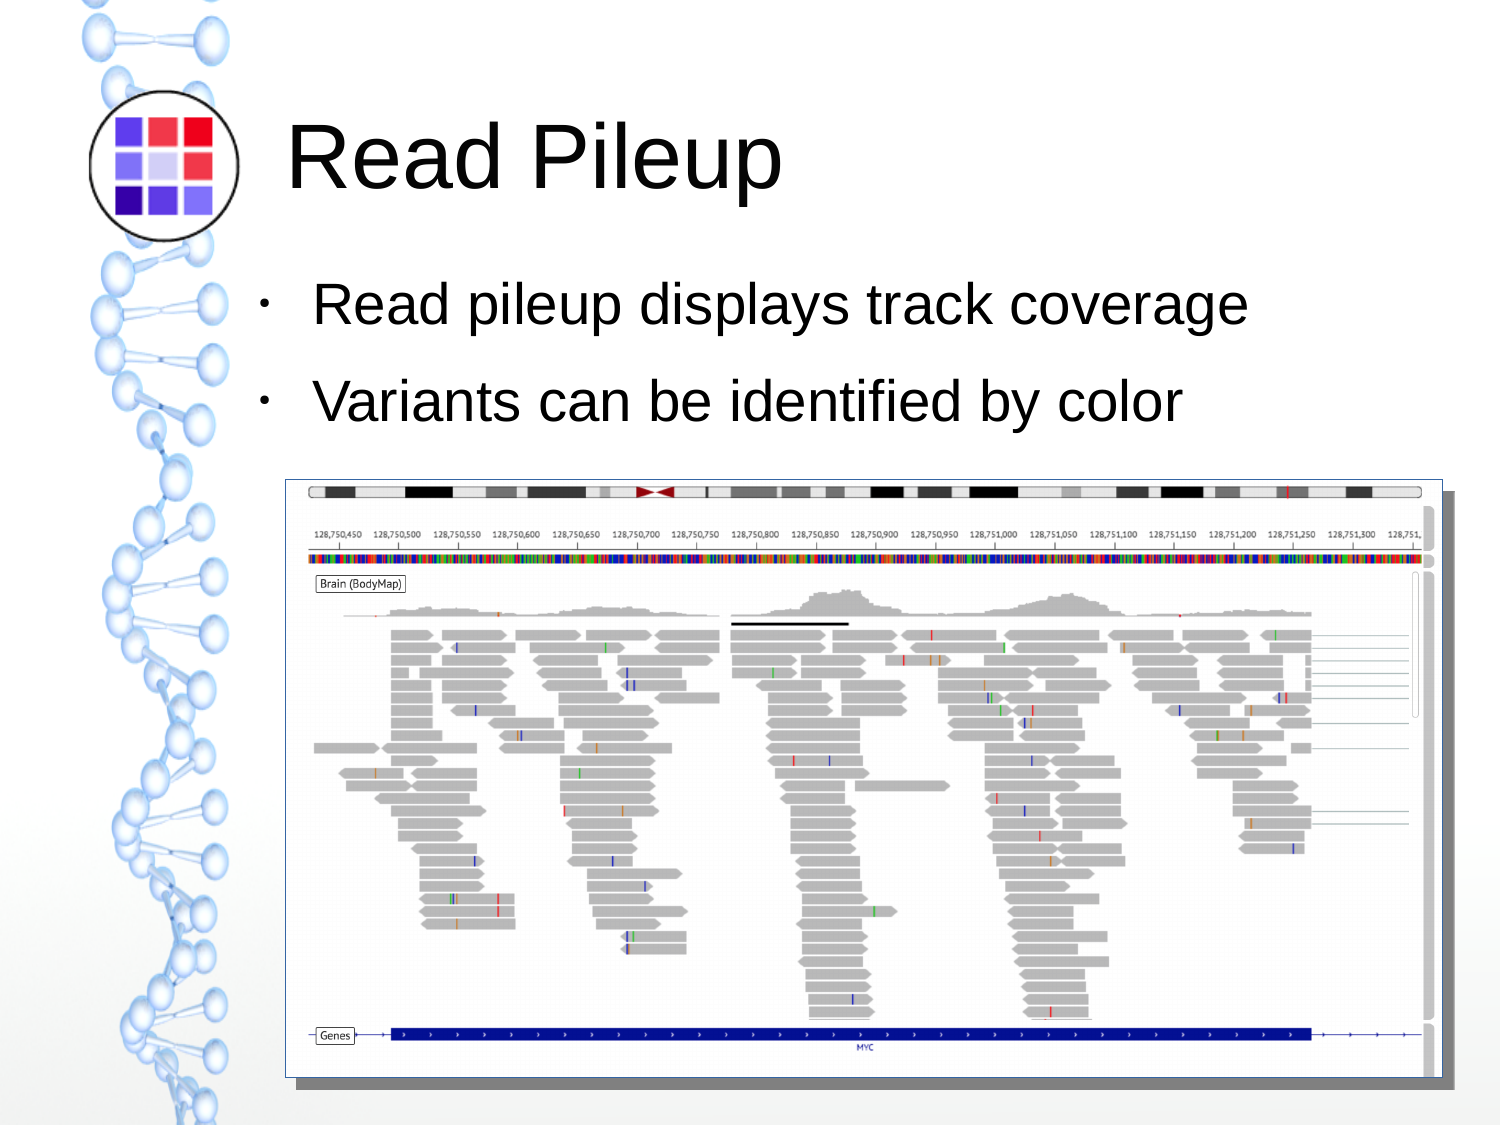

# Read Pileup
Read pileup displays track coverage
Variants can be identified by color